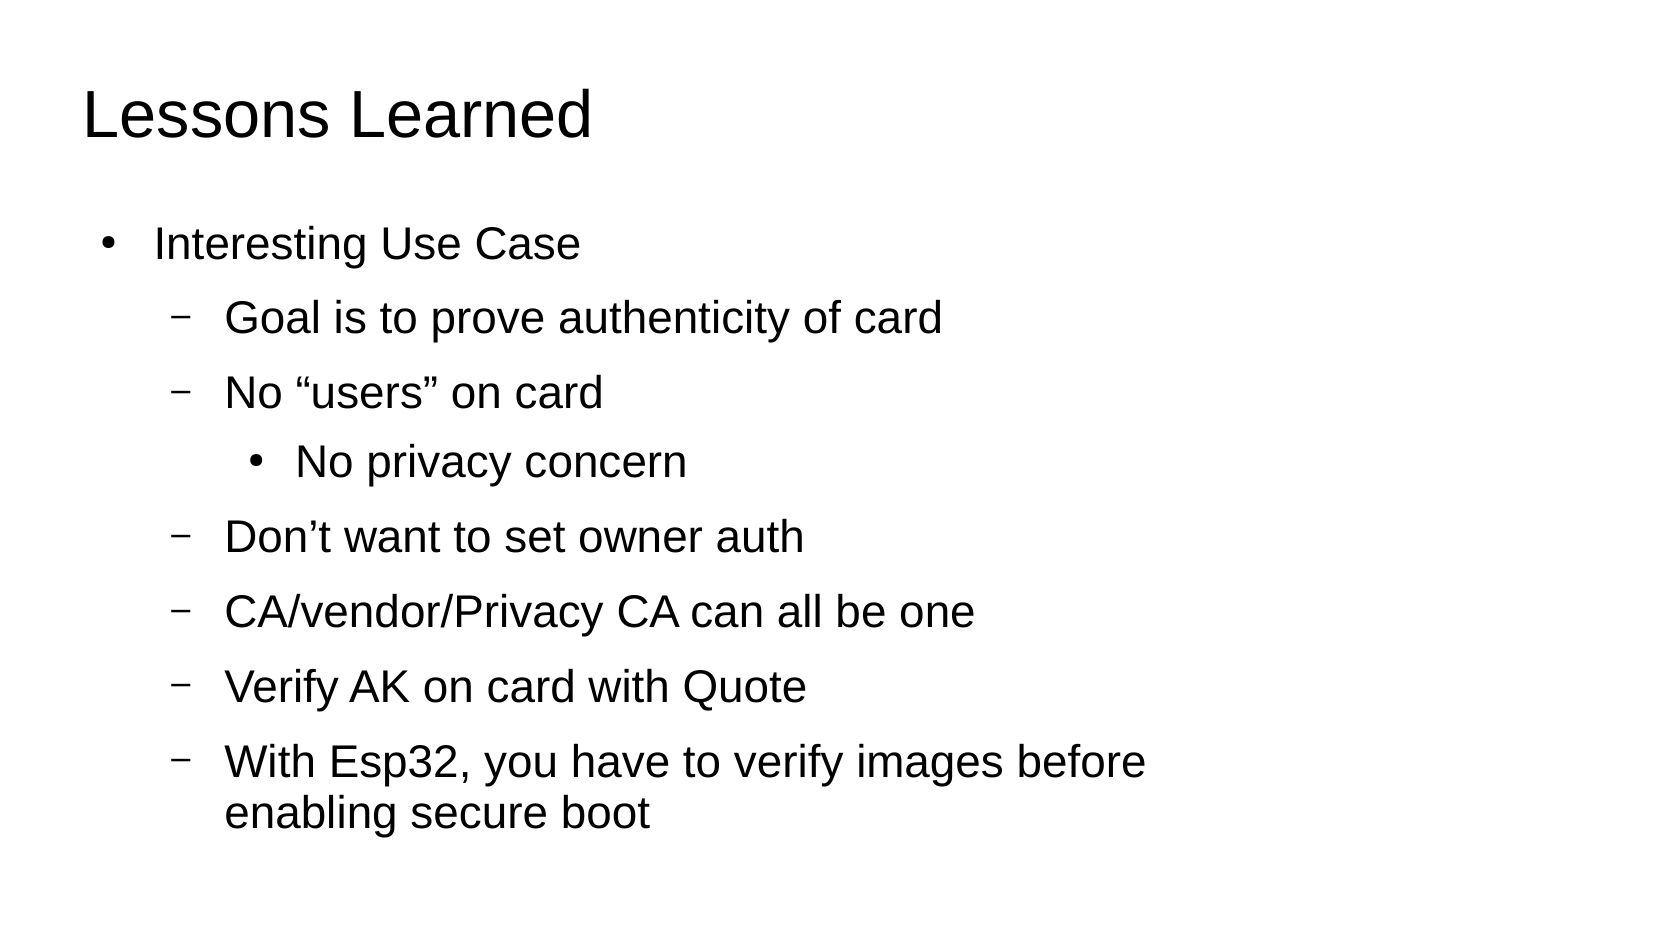

# Lessons Learned
Interesting Use Case
Goal is to prove authenticity of card
No “users” on card
No privacy concern
Don’t want to set owner auth
CA/vendor/Privacy CA can all be one
Verify AK on card with Quote
With Esp32, you have to verify images before
enabling secure boot